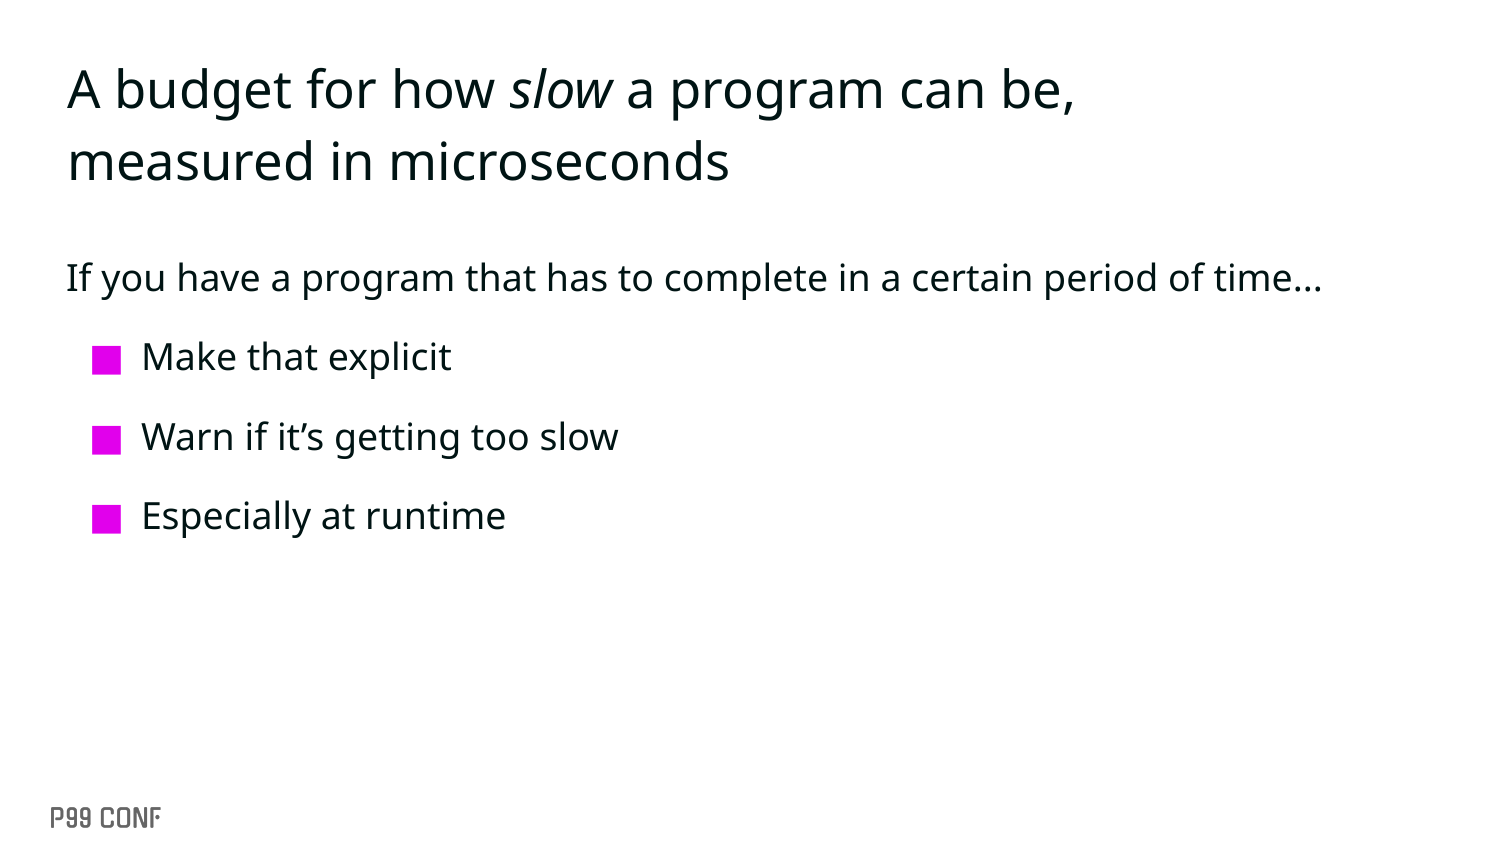

# A budget for how slow a program can be, measured in microseconds
If you have a program that has to complete in a certain period of time...
Make that explicit
Warn if it’s getting too slow
Especially at runtime